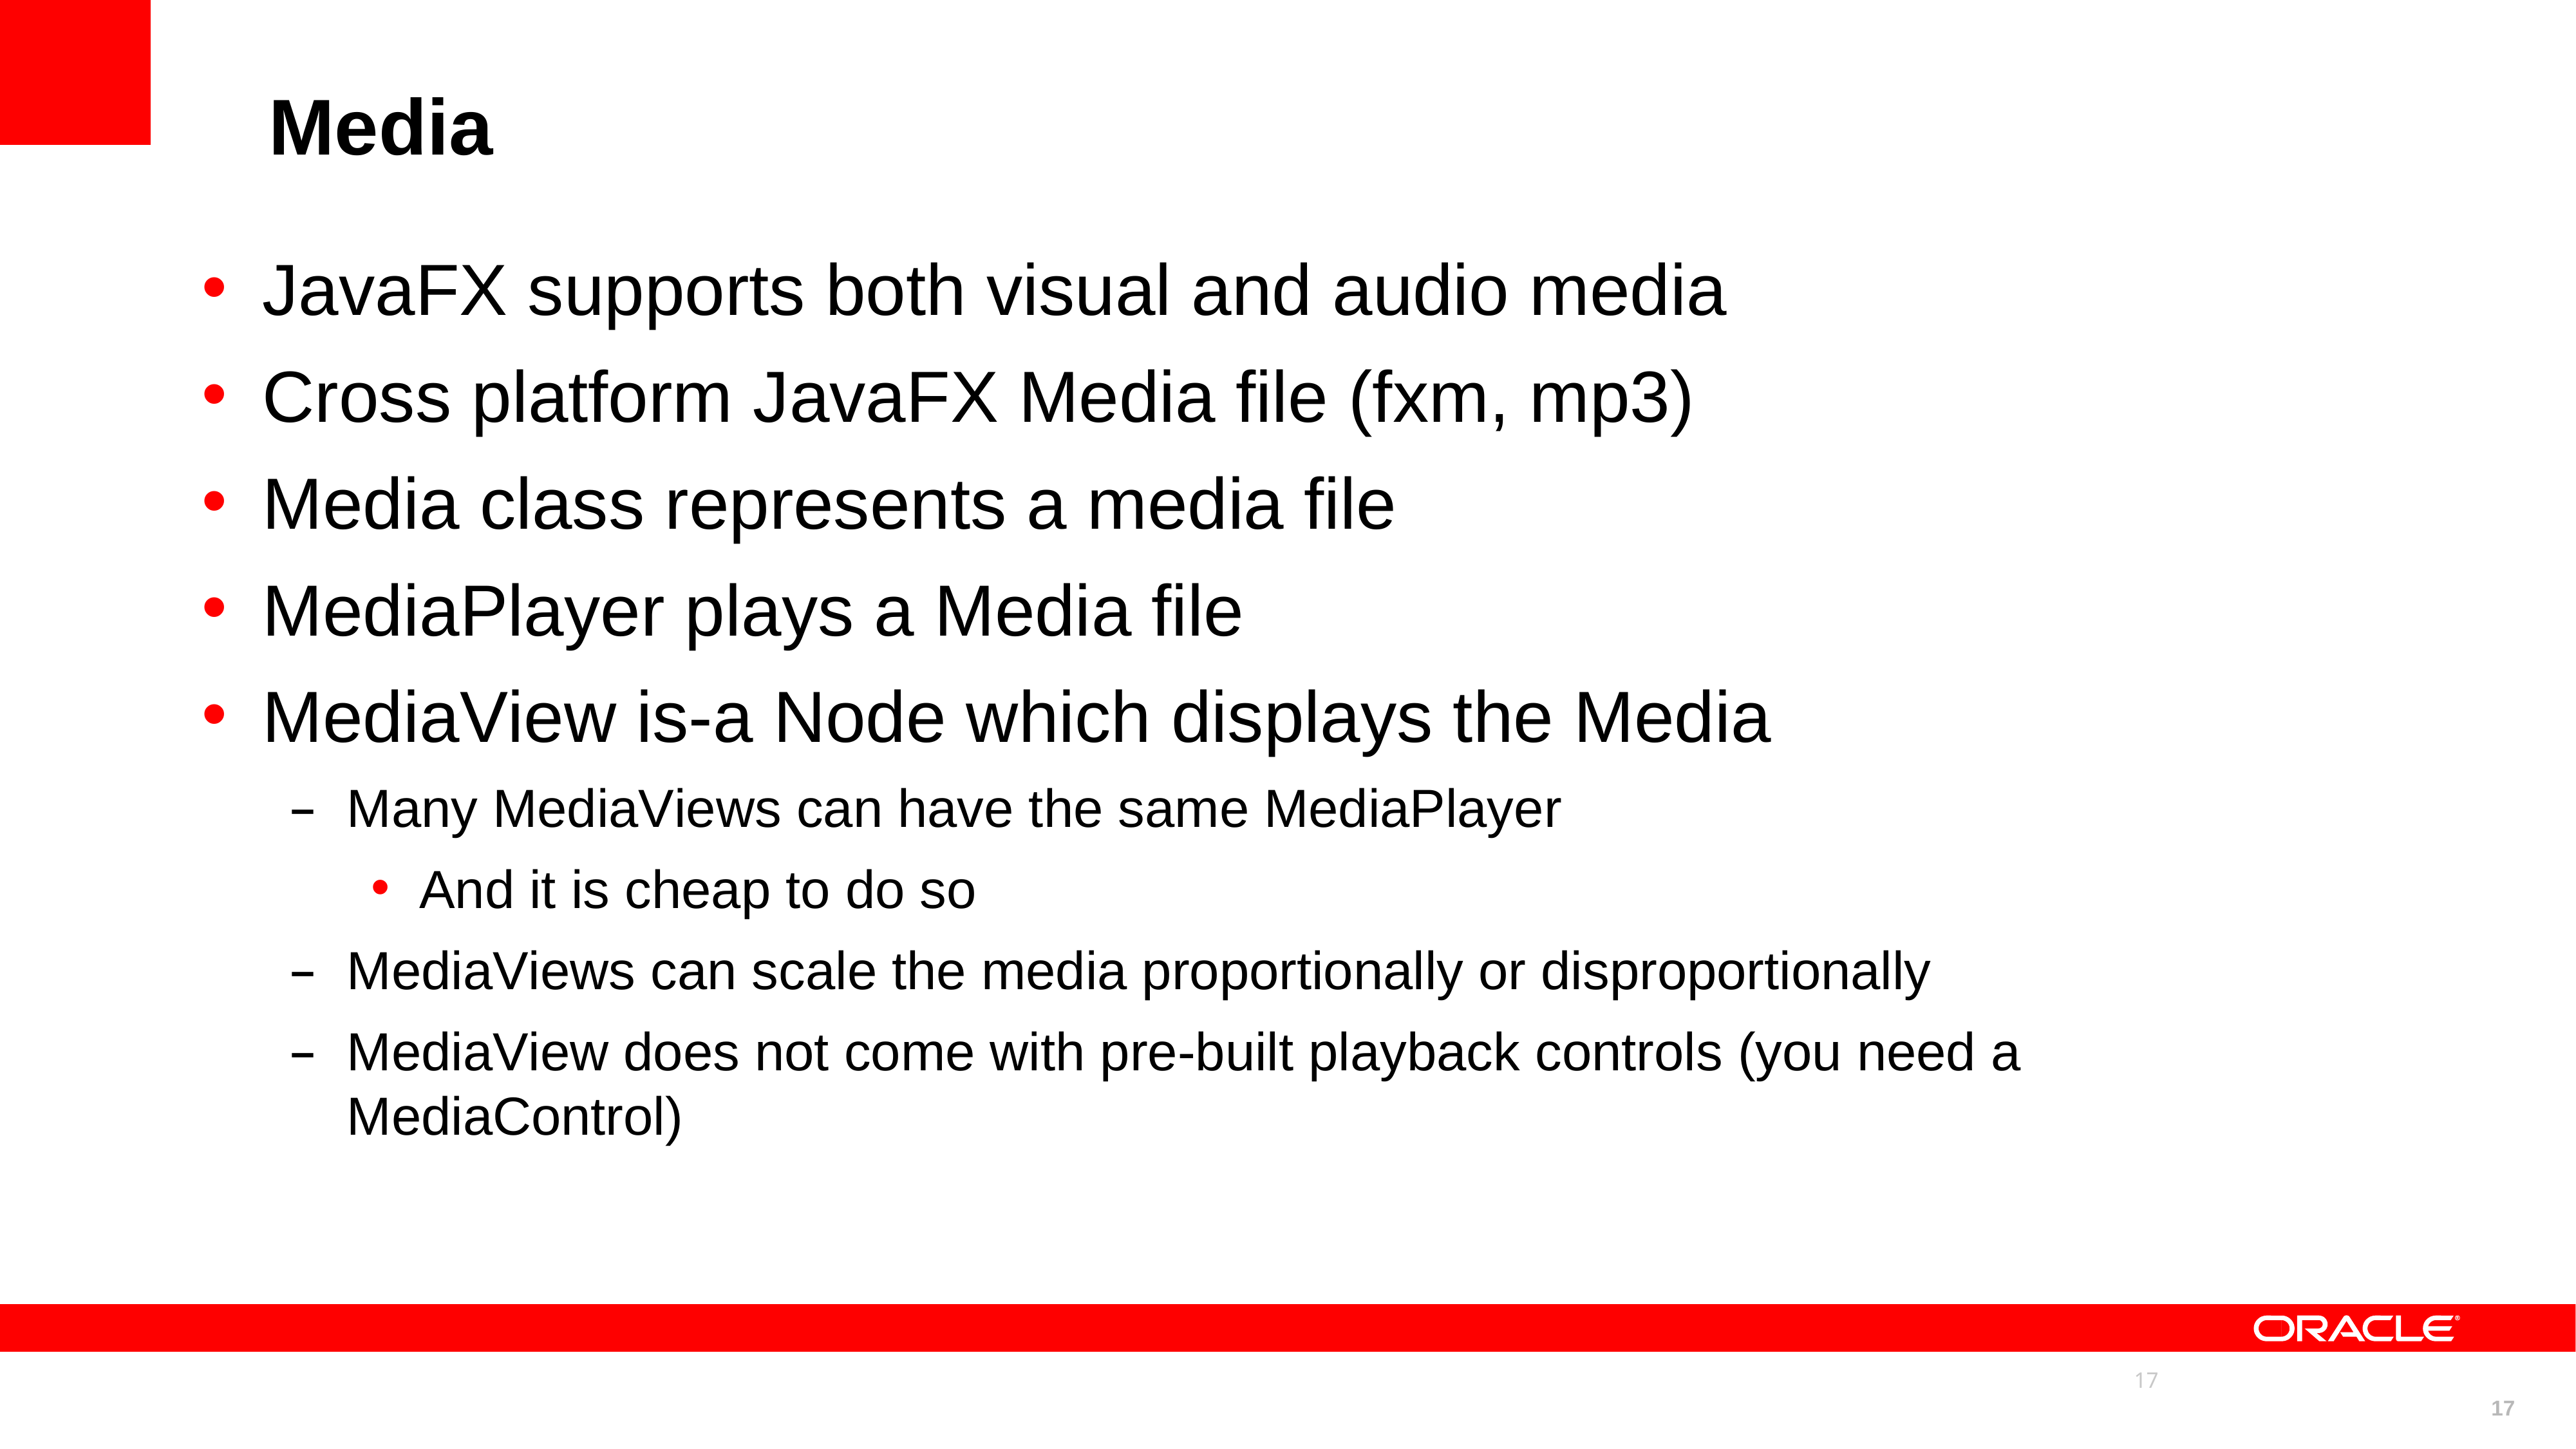

# Media
JavaFX supports both visual and audio media
Cross platform JavaFX Media file (fxm, mp3)
Media class represents a media file
MediaPlayer plays a Media file
MediaView is-a Node which displays the Media
Many MediaViews can have the same MediaPlayer
And it is cheap to do so
MediaViews can scale the media proportionally or disproportionally
MediaView does not come with pre-built playback controls (you need a MediaControl)